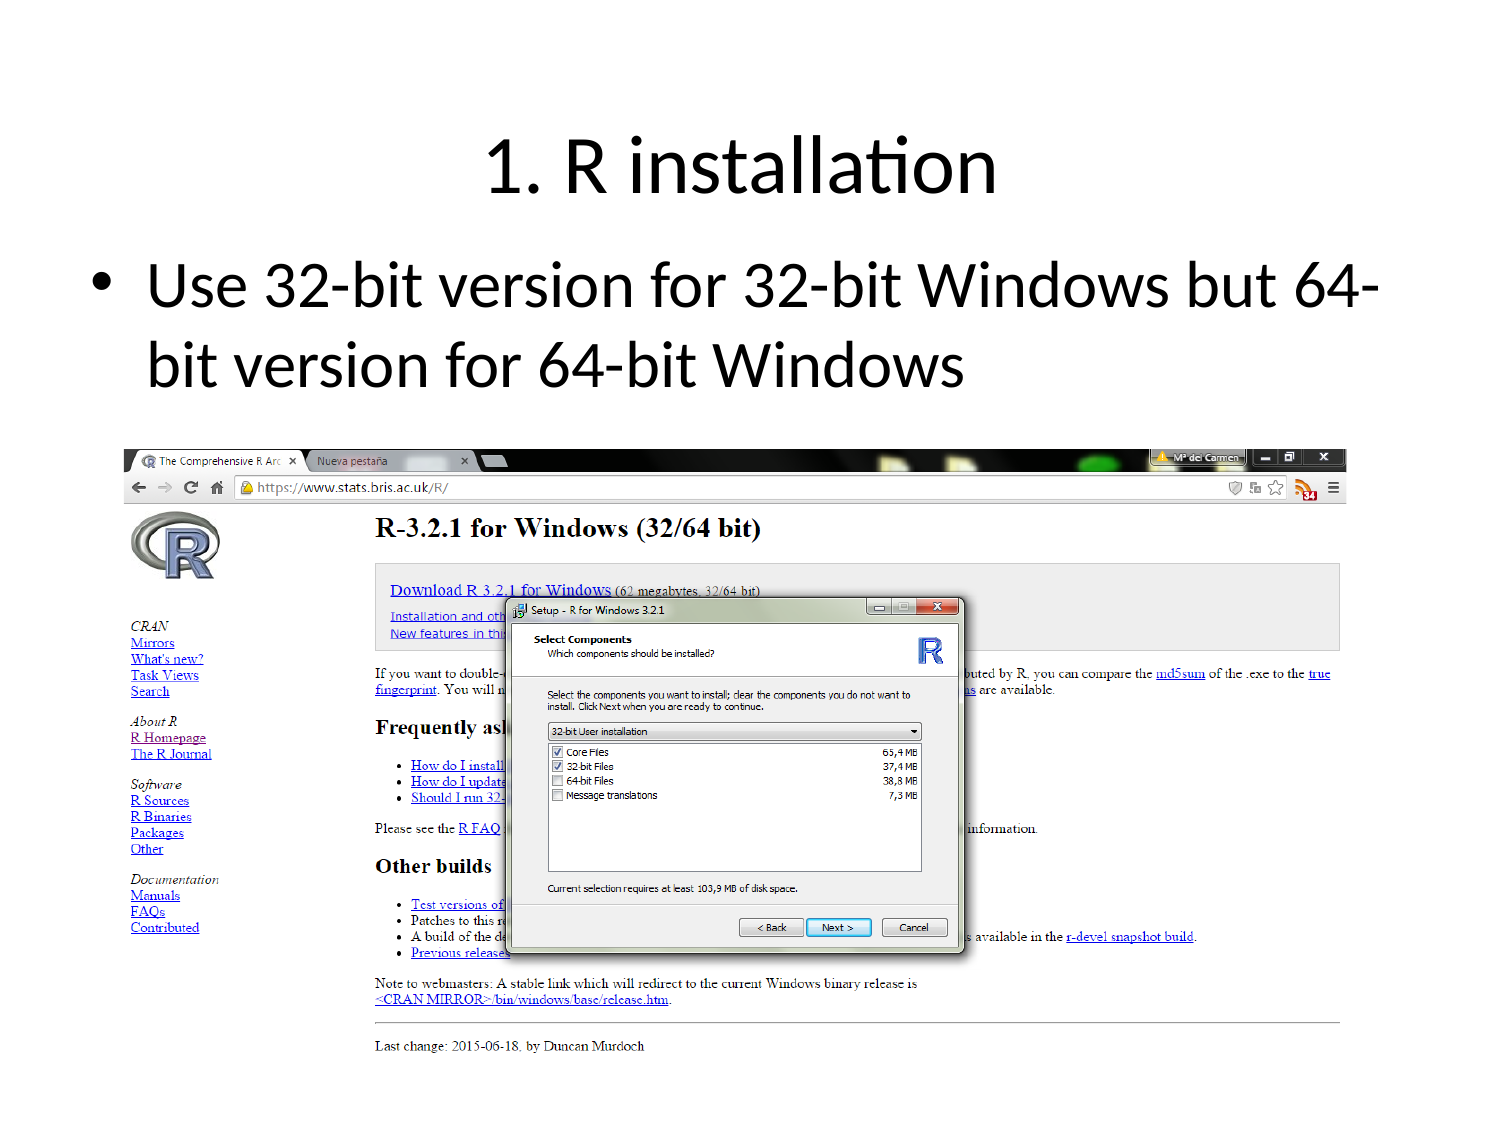

1. R installation
# Use 32-bit version for 32-bit Windows but 64-bit version for 64-bit Windows